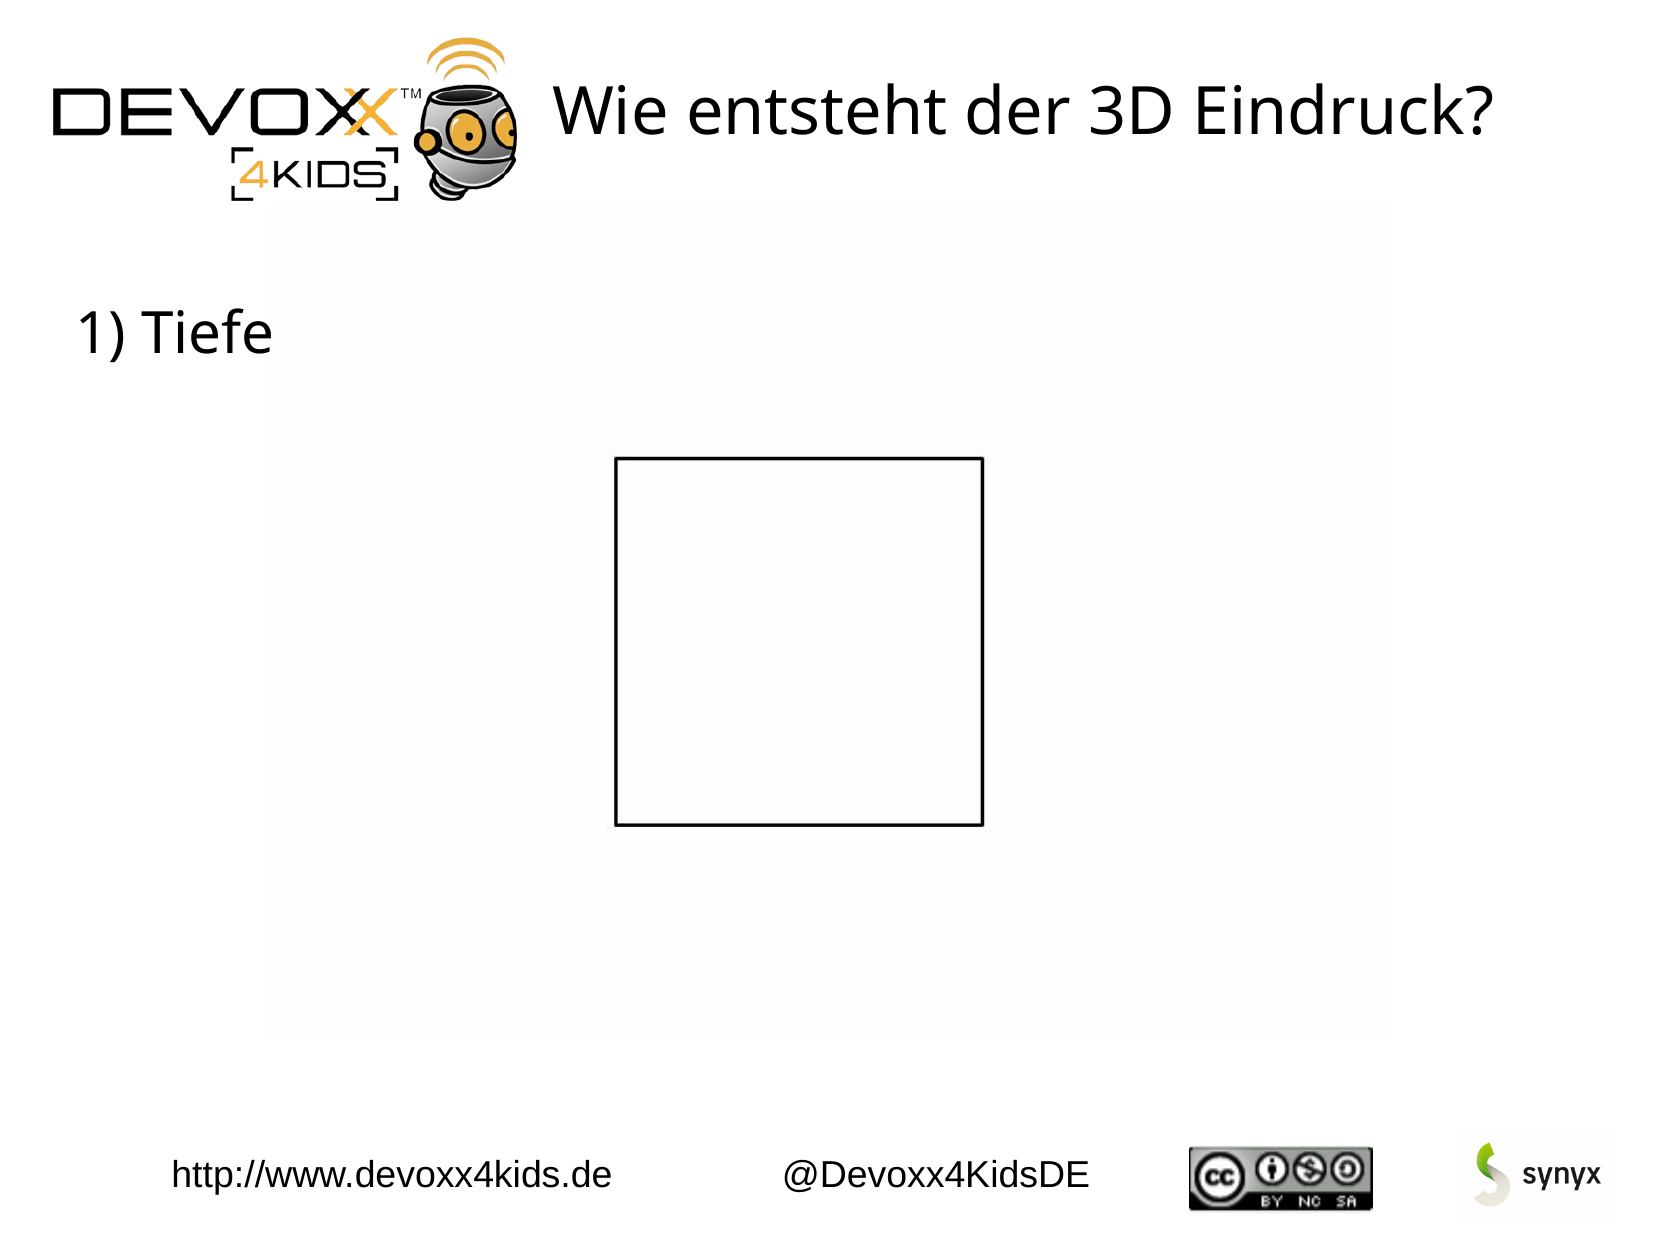

# Wie entsteht der 3D Eindruck?
1) Tiefe